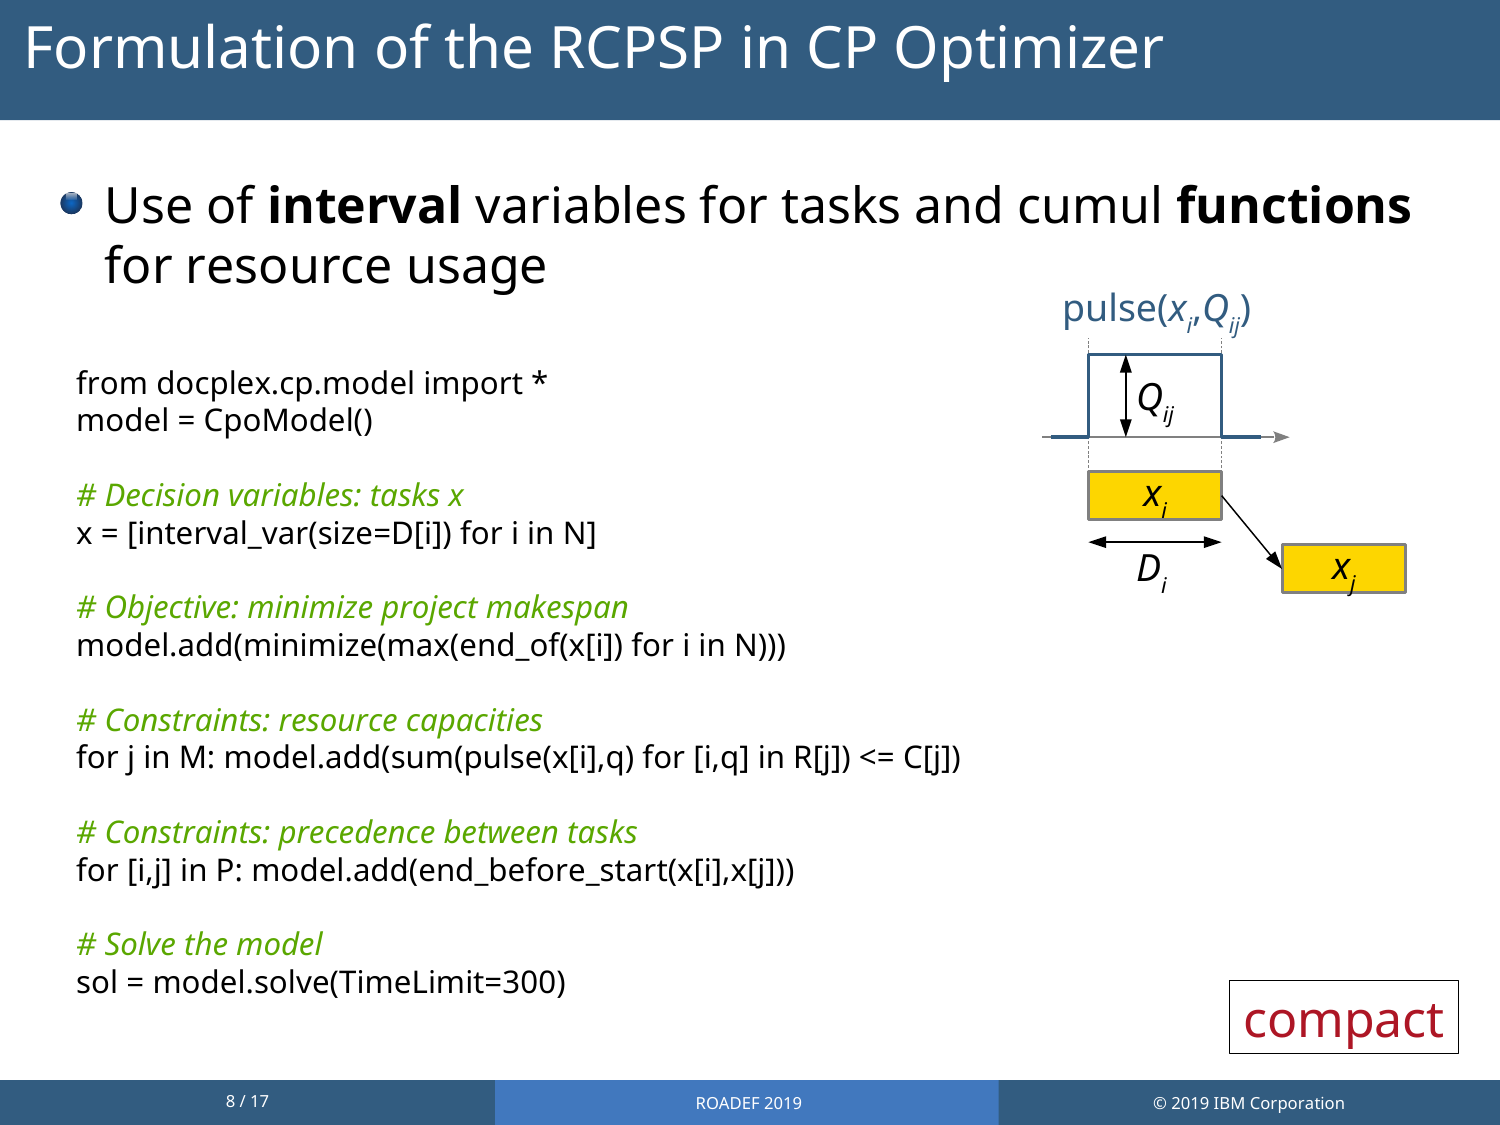

# Formulation of the RCPSP in CP Optimizer
Use of interval variables for tasks and cumul functions for resource usage
 from docplex.cp.model import *
 model = CpoModel()
 # Decision variables: tasks x
 x = [interval_var(size=D[i]) for i in N]
 # Objective: minimize project makespan
 model.add(minimize(max(end_of(x[i]) for i in N)))
 # Constraints: resource capacities
 for j in M: model.add(sum(pulse(x[i],q) for [i,q] in R[j]) <= C[j])
 # Constraints: precedence between tasks
 for [i,j] in P: model.add(end_before_start(x[i],x[j]))
 # Solve the model
 sol = model.solve(TimeLimit=300)
pulse(xi,Qij)
Qij
xi
Di
xj
compact